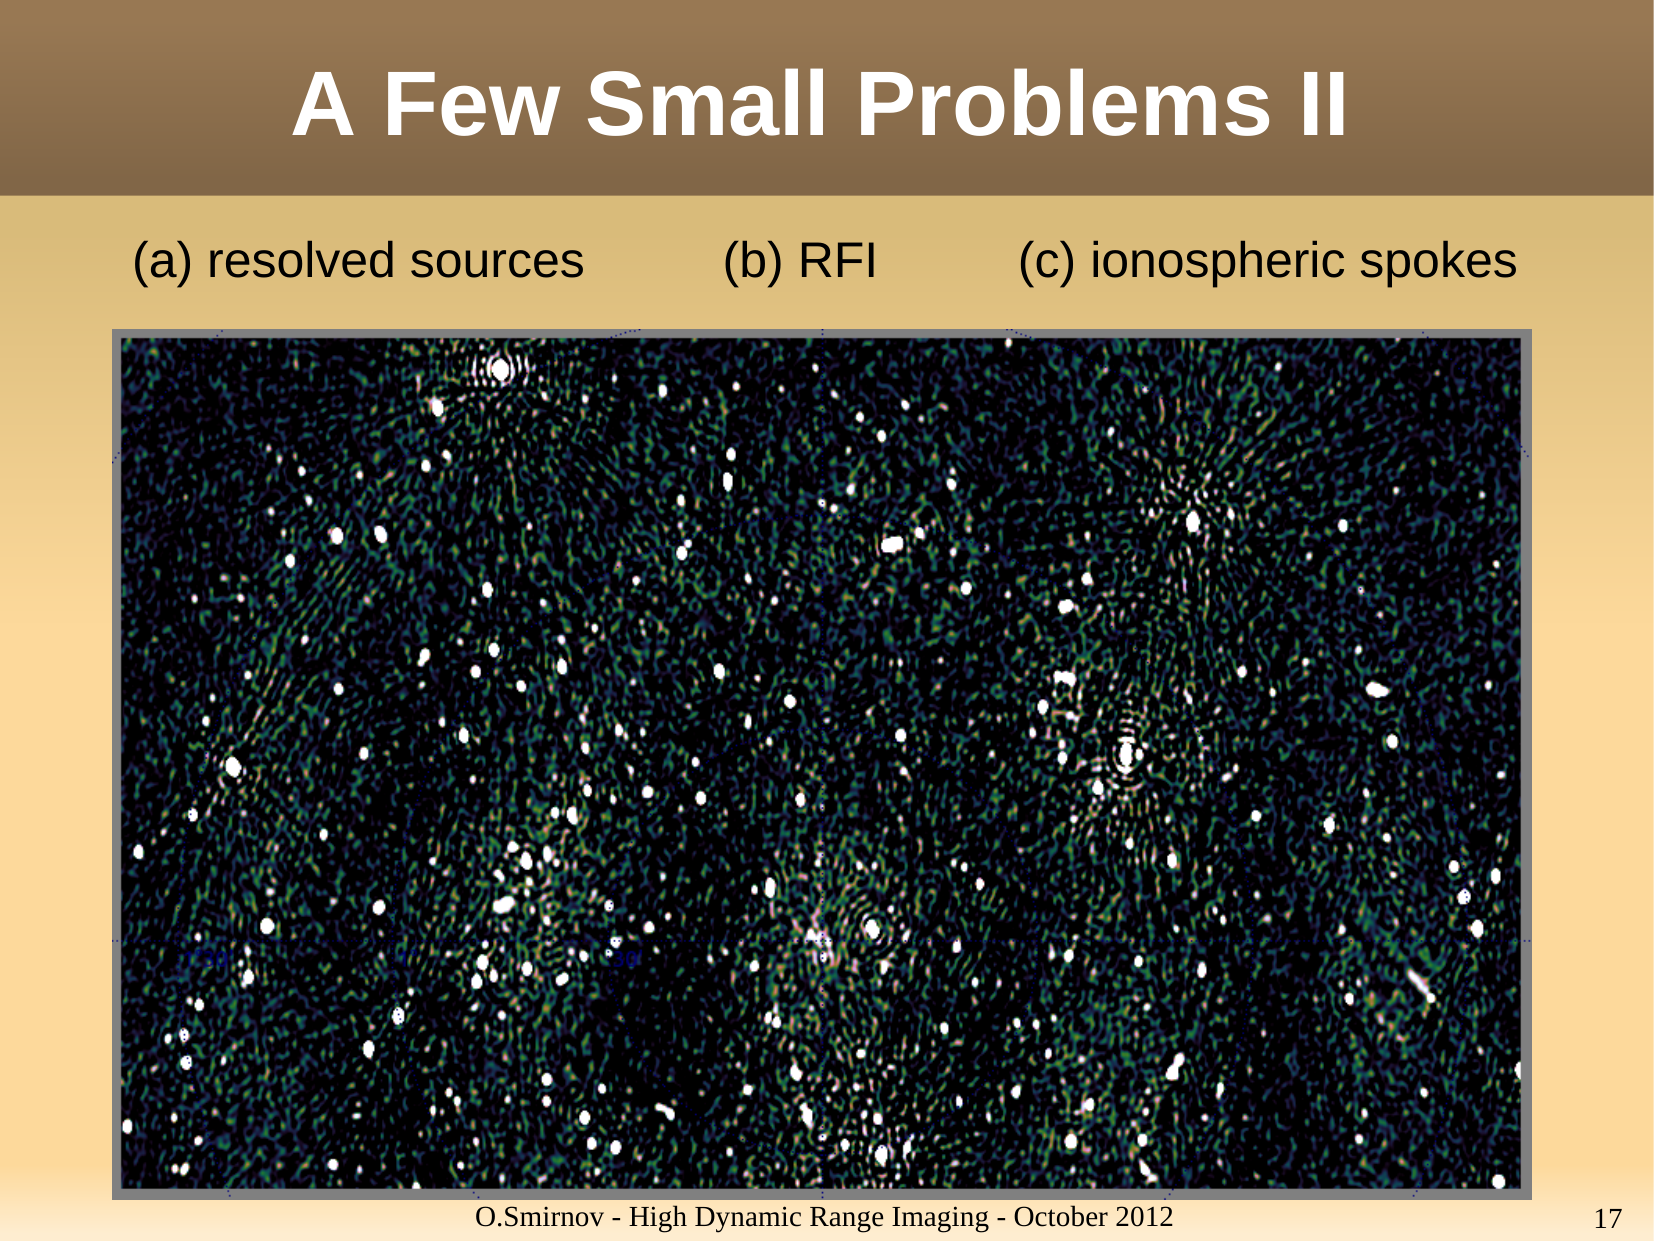

# A Few Small Problems II
(a) resolved sources 		(b) RFI 		(c) ionospheric spokes
O.Smirnov - High Dynamic Range Imaging - October 2012
17